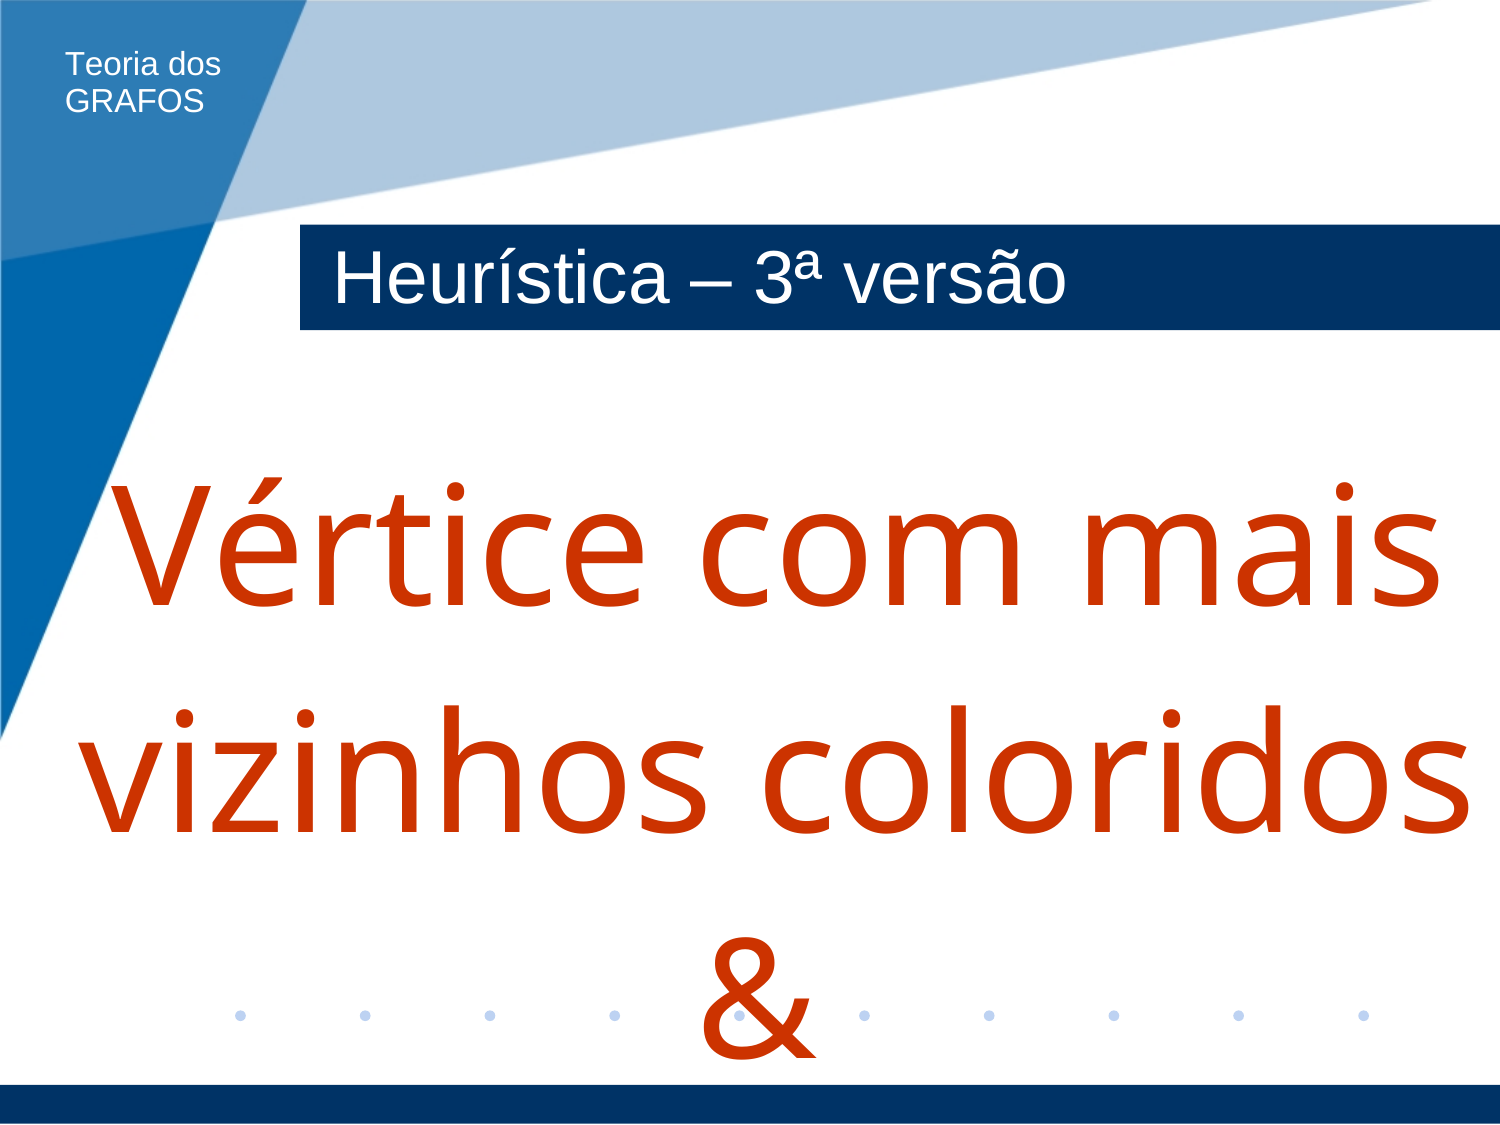

# Heurística – 3ª versão
Vértice com mais vizinhos coloridos &
Fila de espera